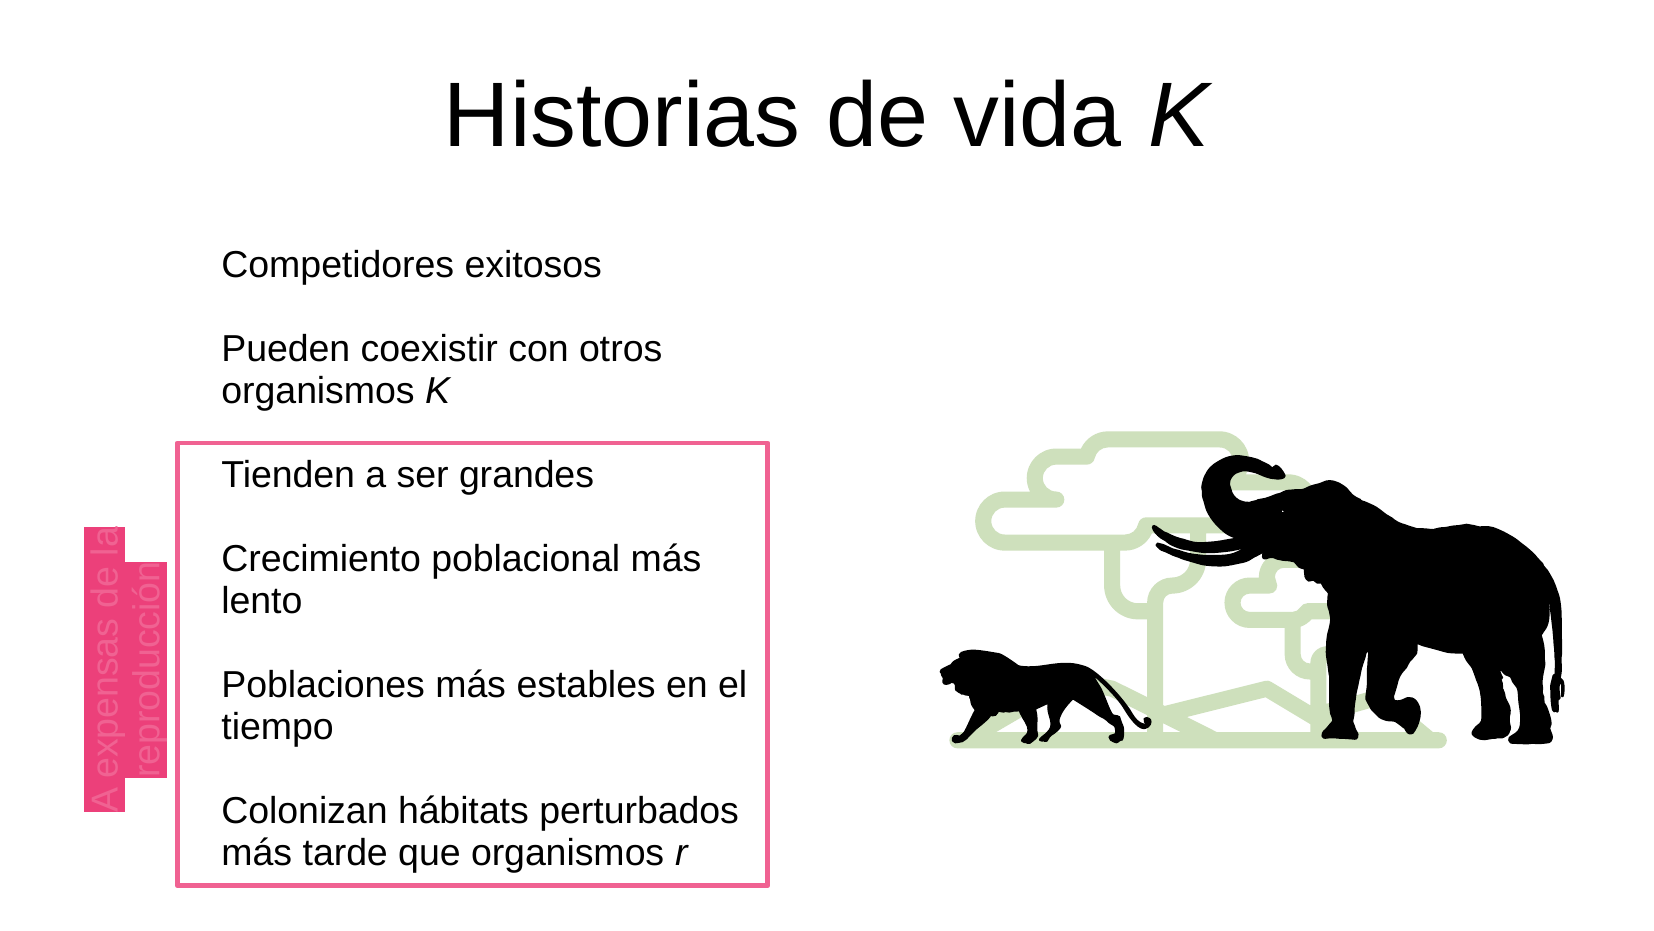

# Historias de vida K
Competidores exitosos
Pueden coexistir con otros organismos K
Tienden a ser grandes
Crecimiento poblacional más lento
Poblaciones más estables en el tiempo
Colonizan hábitats perturbados más tarde que organismos r
A expensas de la reproducción